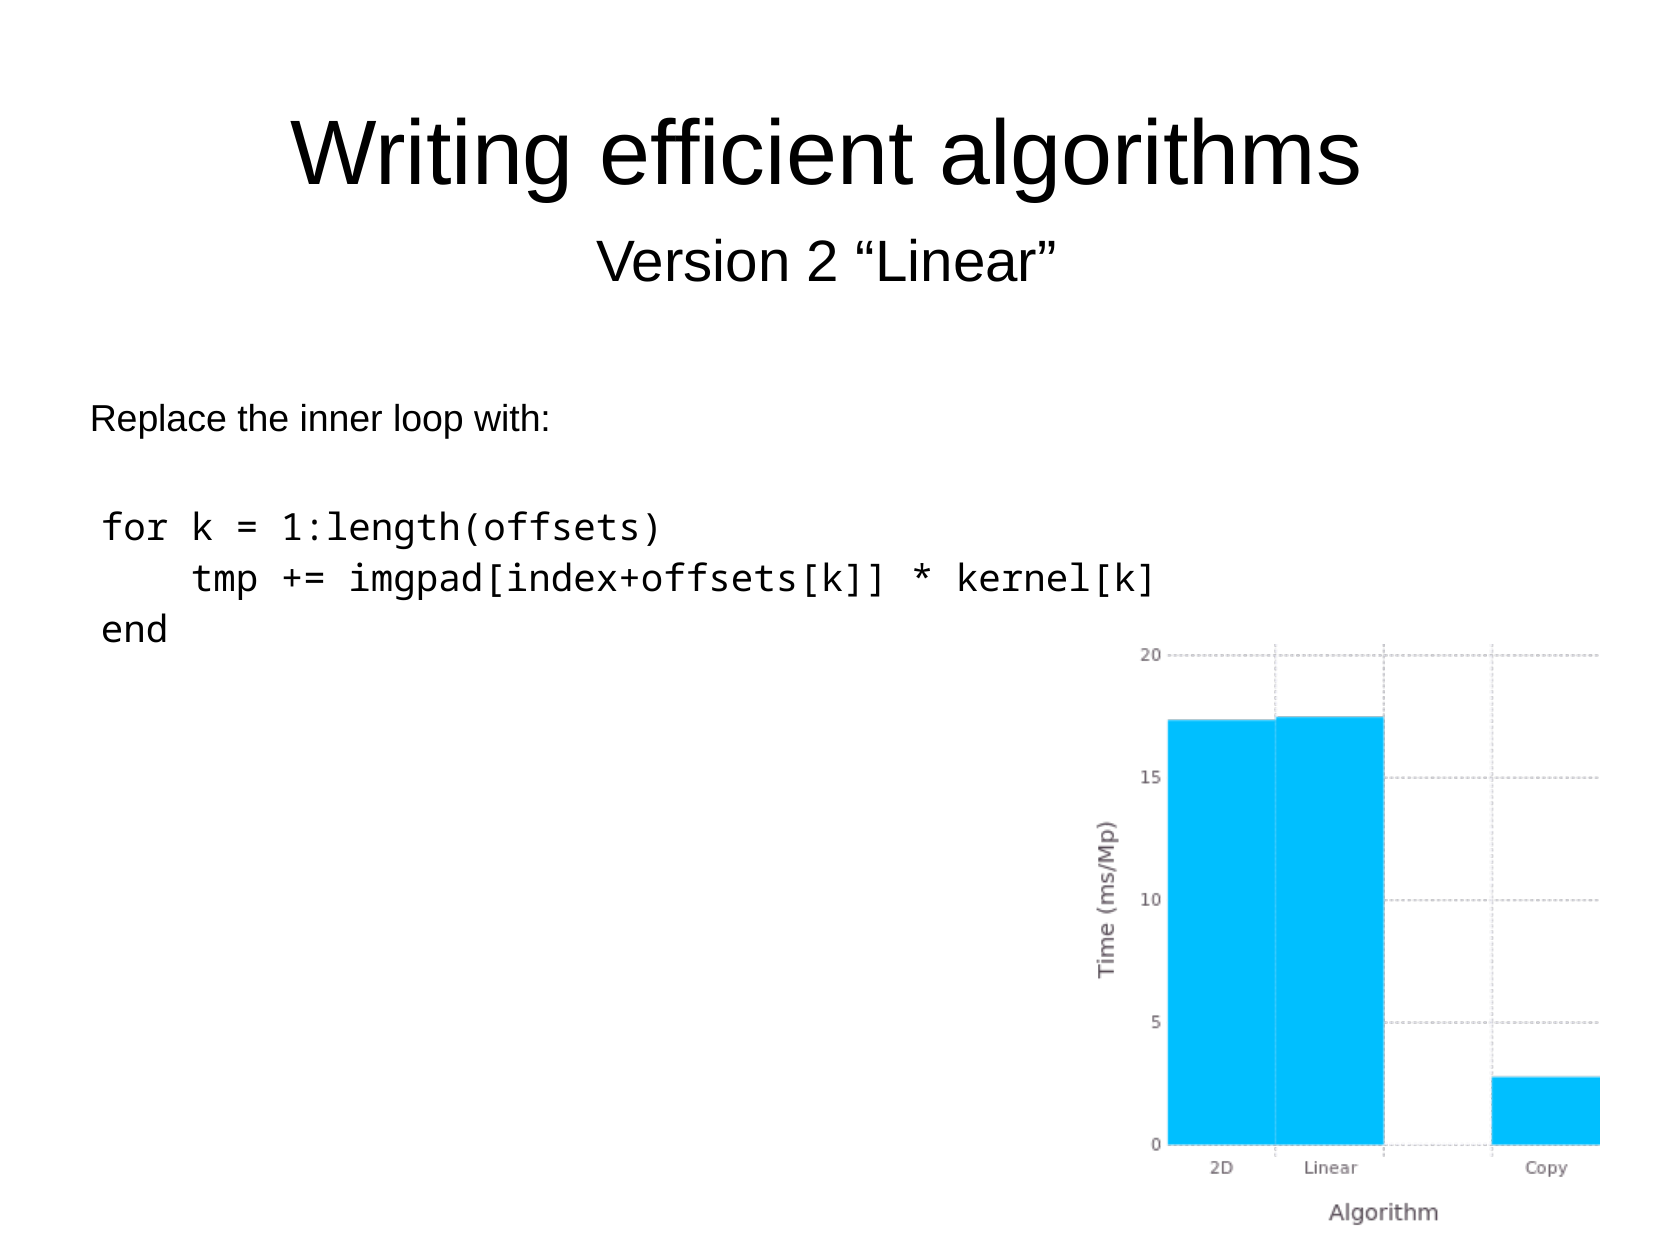

# Writing efficient algorithms
Version 2 “Linear”
Replace the inner loop with:
for k = 1:length(offsets)
 tmp += imgpad[index+offsets[k]] * kernel[k]
end